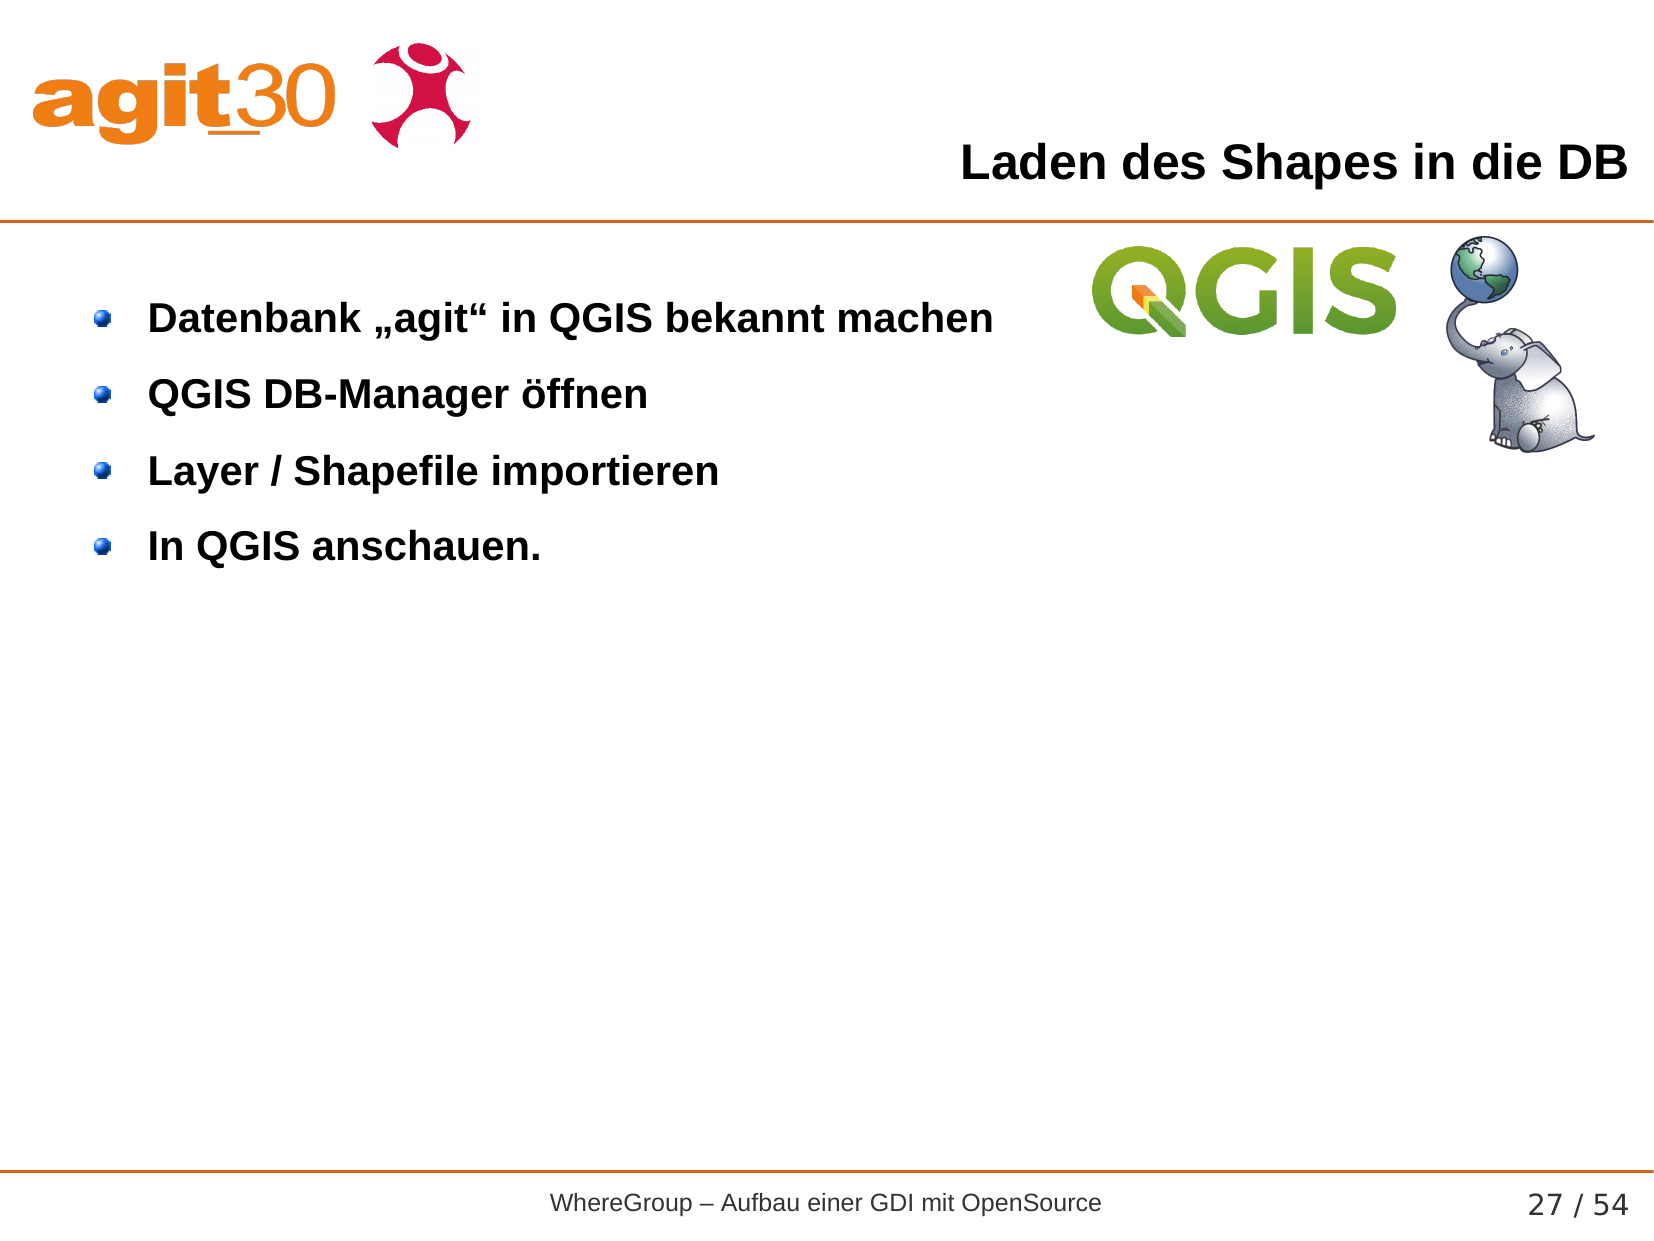

# Laden des Shapes in die DB
Datenbank „agit“ in QGIS bekannt machen
QGIS DB-Manager öffnen
Layer / Shapefile importieren
In QGIS anschauen.